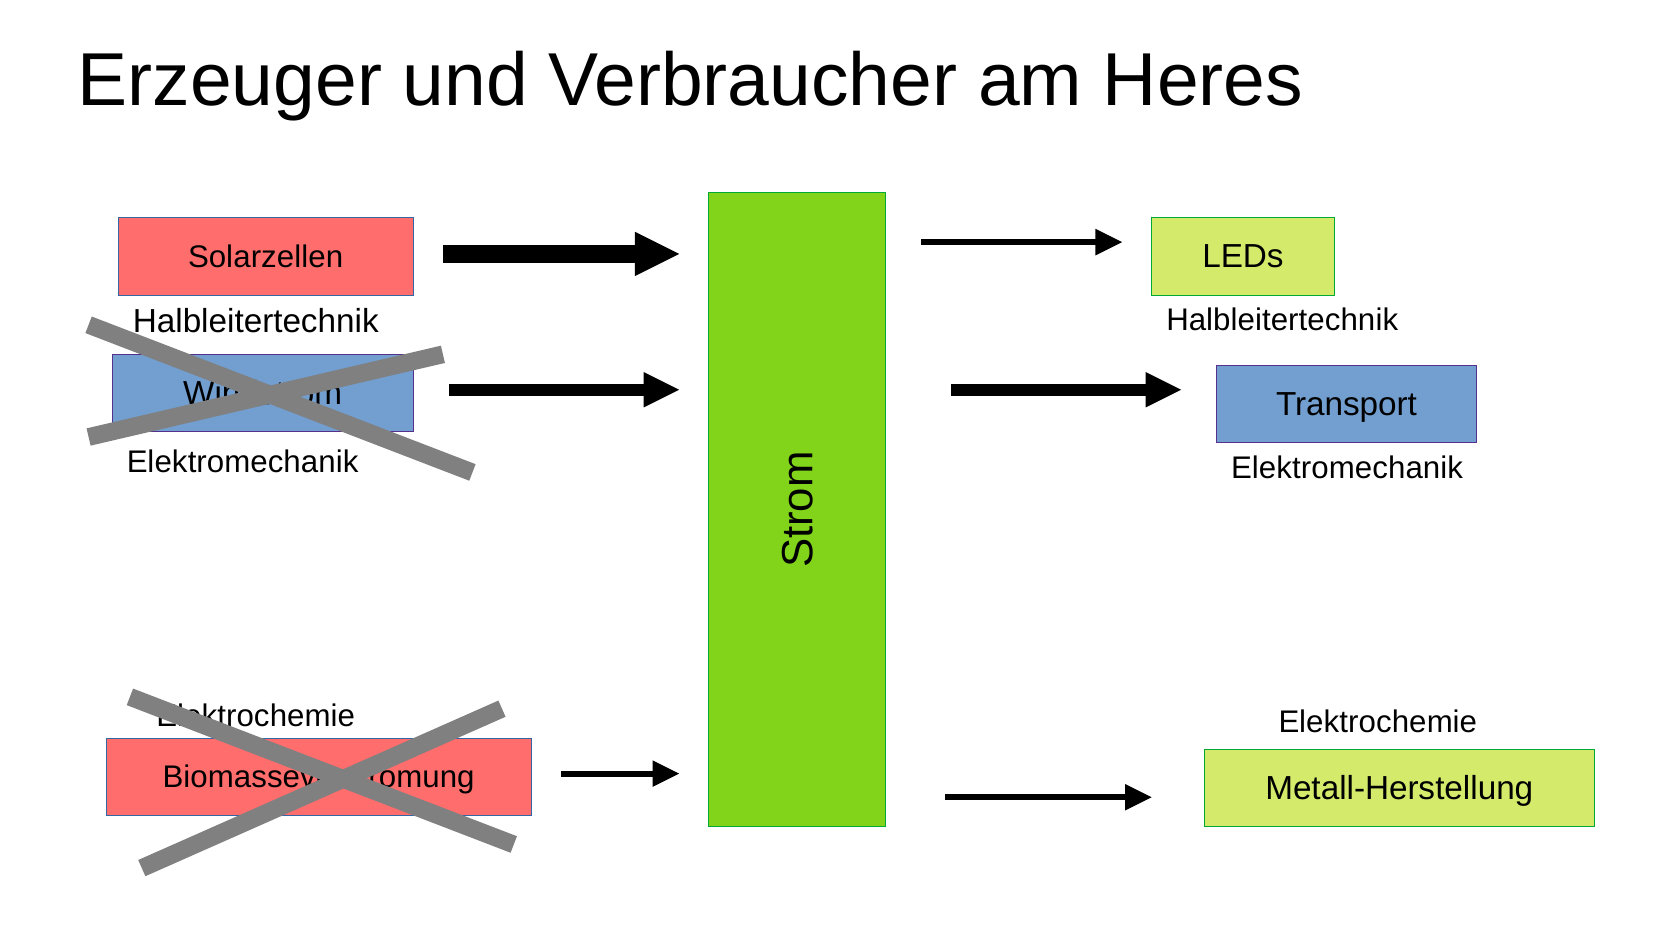

# Erzeuger und Verbraucher am Heres
Solarzellen
LEDs
Halbleitertechnik
Halbleitertechnik
Windstrom
Transport
Strom
Elektromechanik
Elektromechanik
Elektrochemie
Elektrochemie
Biomasseverstromung
Metall-Herstellung